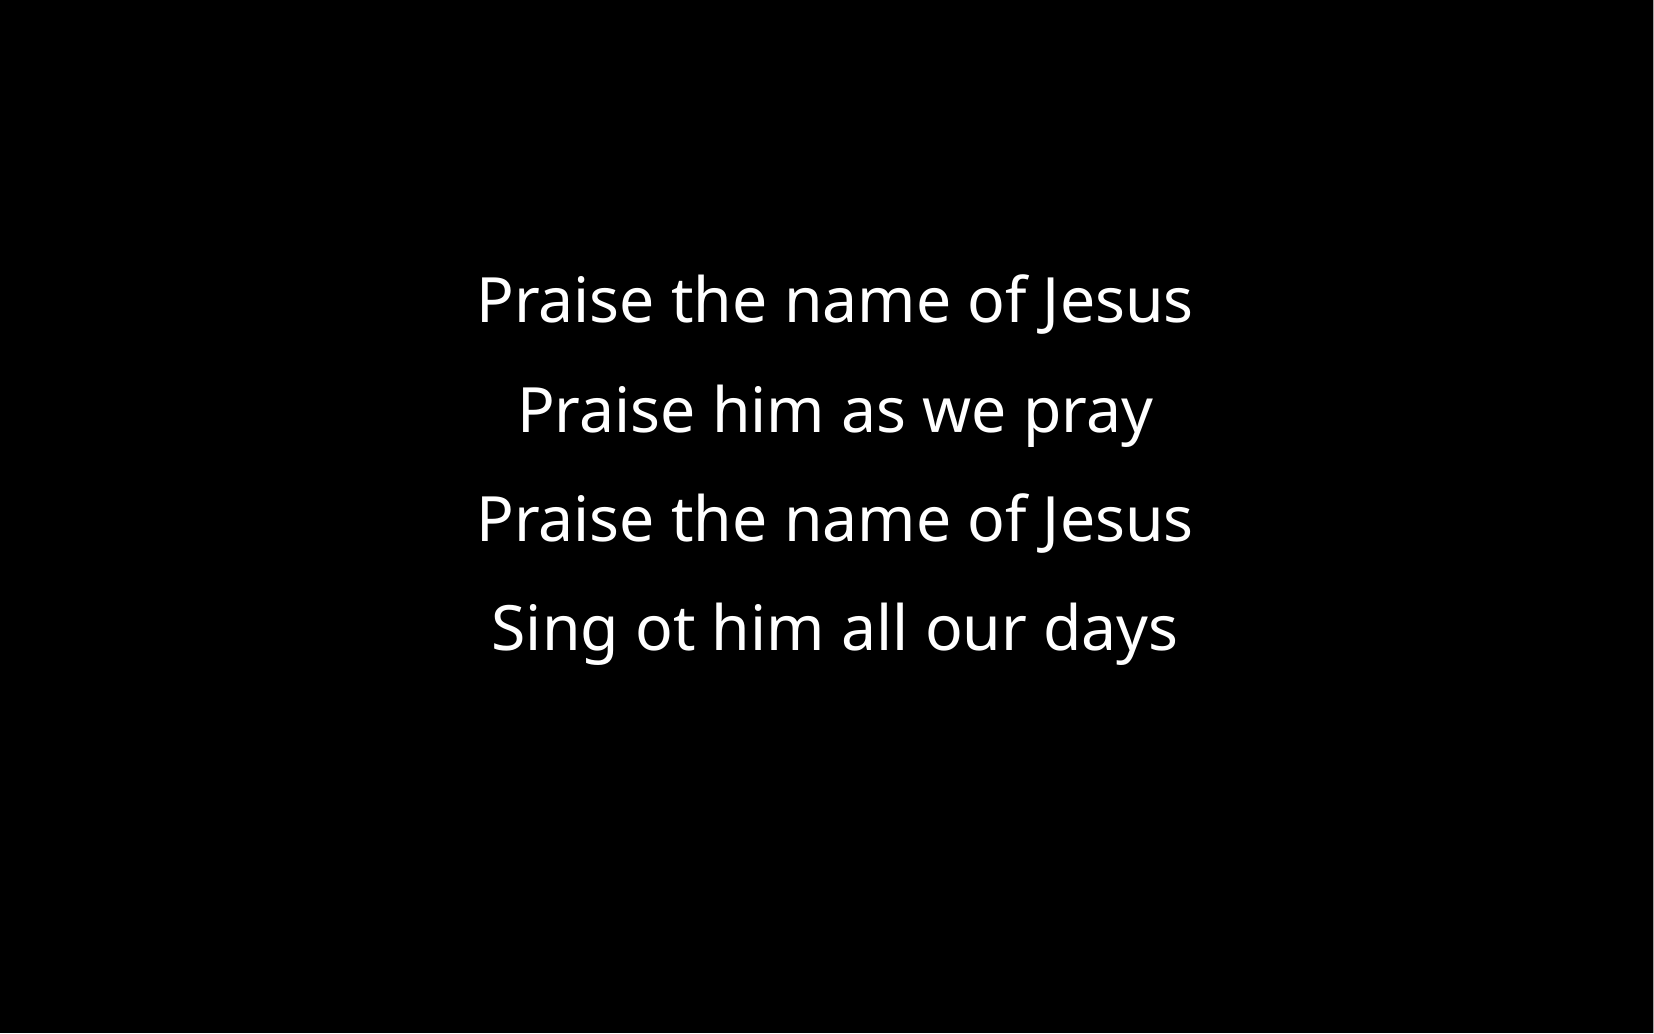

#
Praise the name of Jesus
Praise him as we pray
Praise the name of Jesus
Sing ot him all our days